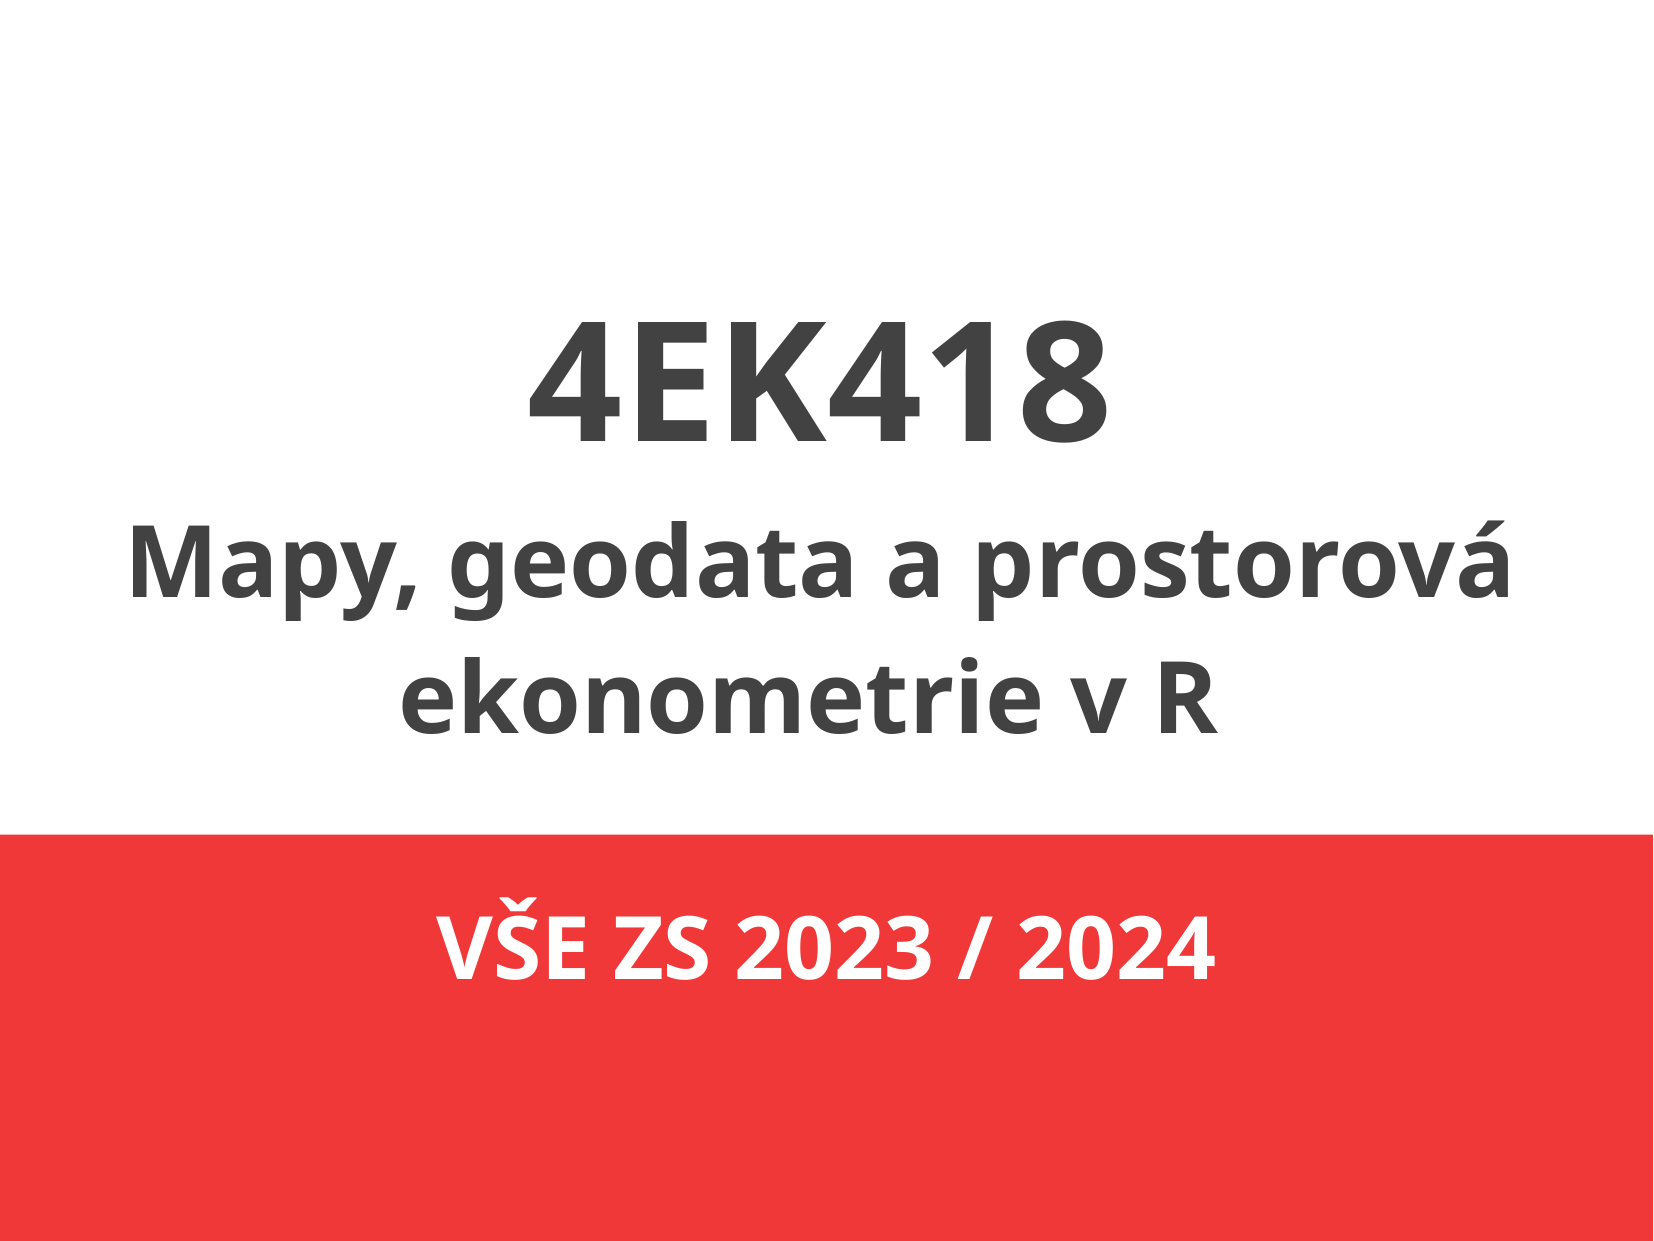

# 4EK418 Mapy, geodata a prostorová ekonometrie v R
VŠE ZS 2023 / 2024